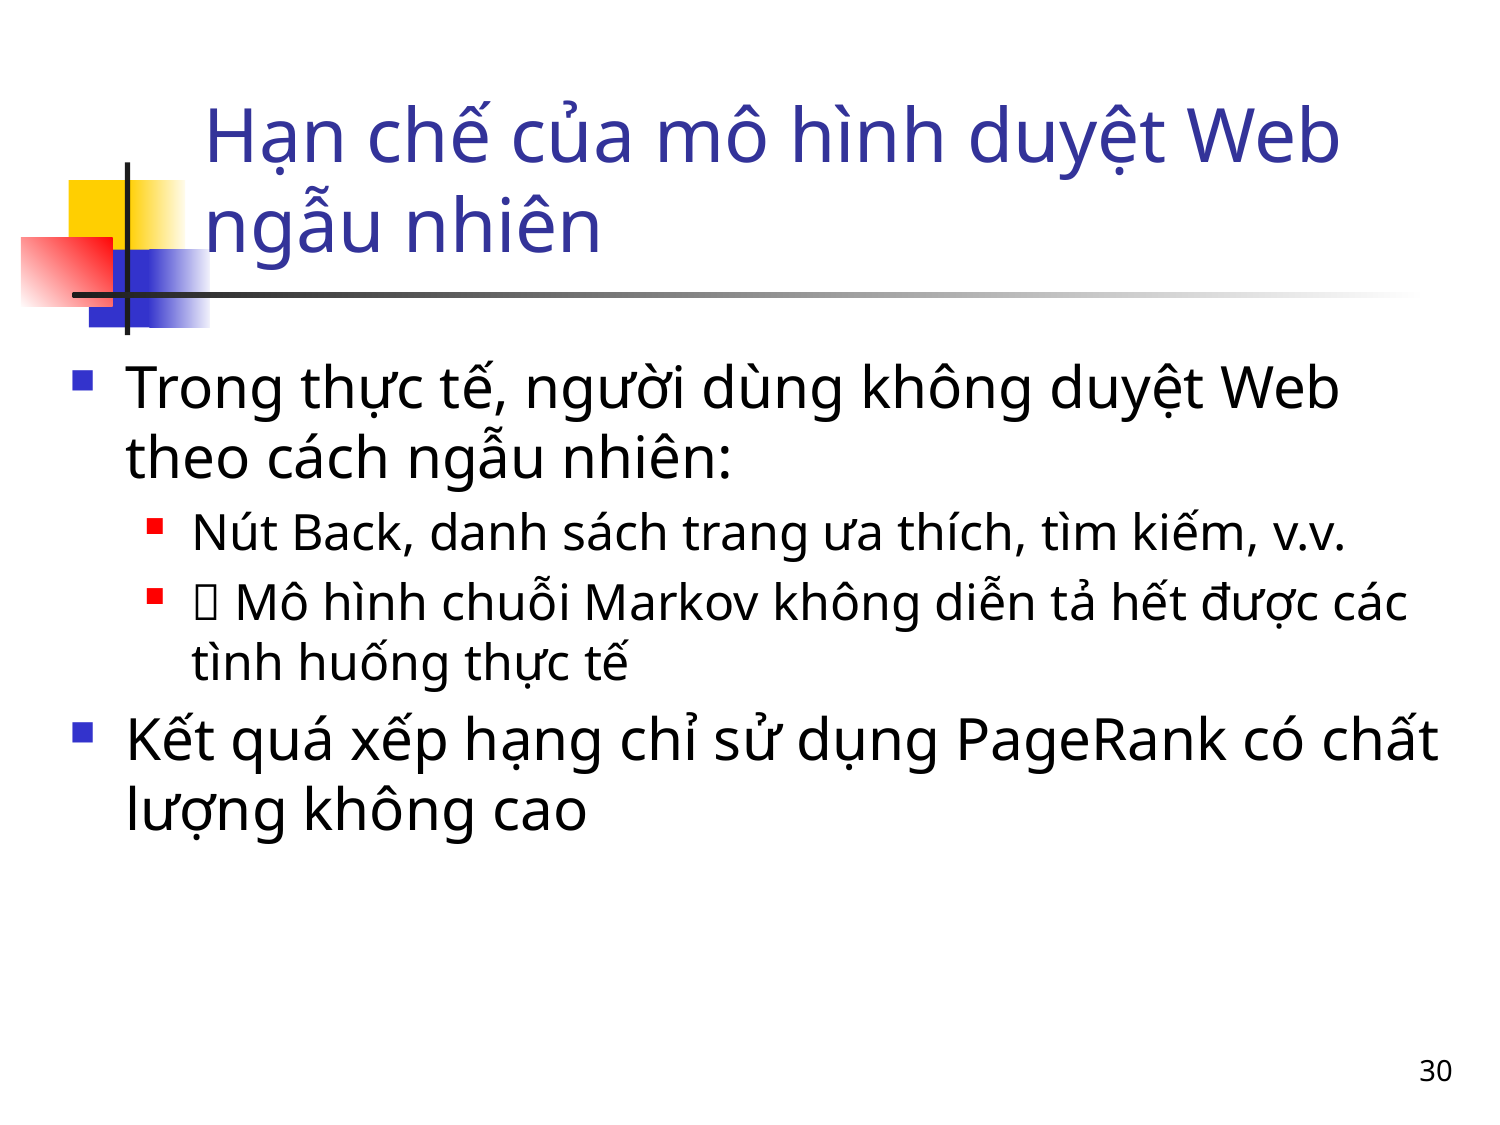

# Hạn chế của mô hình duyệt Web ngẫu nhiên
Trong thực tế, người dùng không duyệt Web theo cách ngẫu nhiên:
Nút Back, danh sách trang ưa thích, tìm kiếm, v.v.
 Mô hình chuỗi Markov không diễn tả hết được các tình huống thực tế
Kết quá xếp hạng chỉ sử dụng PageRank có chất lượng không cao